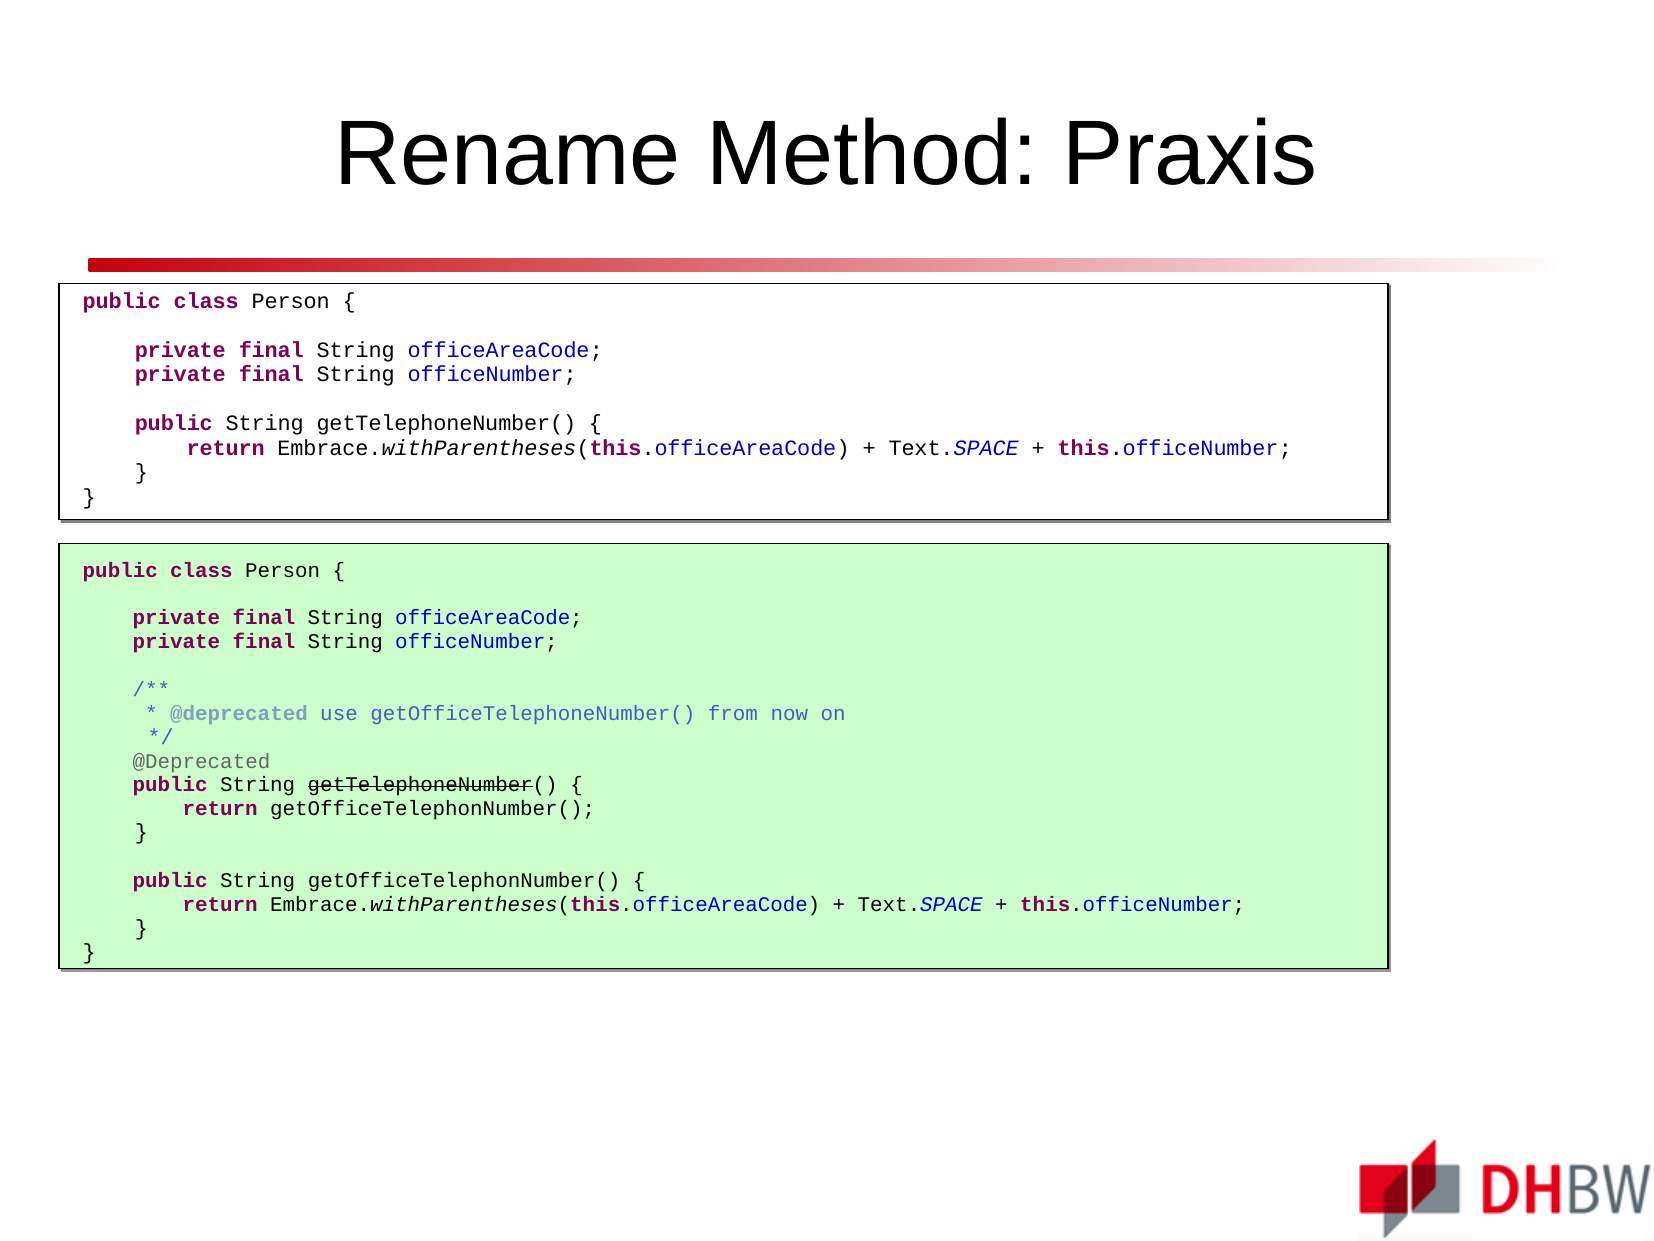

# Rename Method: Praxis
public class Person {
 private final String officeAreaCode;
 private final String officeNumber;
 public String getTelephoneNumber() {
 return Embrace.withParentheses(this.officeAreaCode) + Text.SPACE + this.officeNumber;
 }
}
public class Person {
 private final String officeAreaCode;
 private final String officeNumber;
 /**
 * @deprecated use getOfficeTelephoneNumber() from now on
 */
 @Deprecated
 public String getTelephoneNumber() {
 return getOfficeTelephonNumber();
 }
 public String getOfficeTelephonNumber() {
 return Embrace.withParentheses(this.officeAreaCode) + Text.SPACE + this.officeNumber;
 }
}